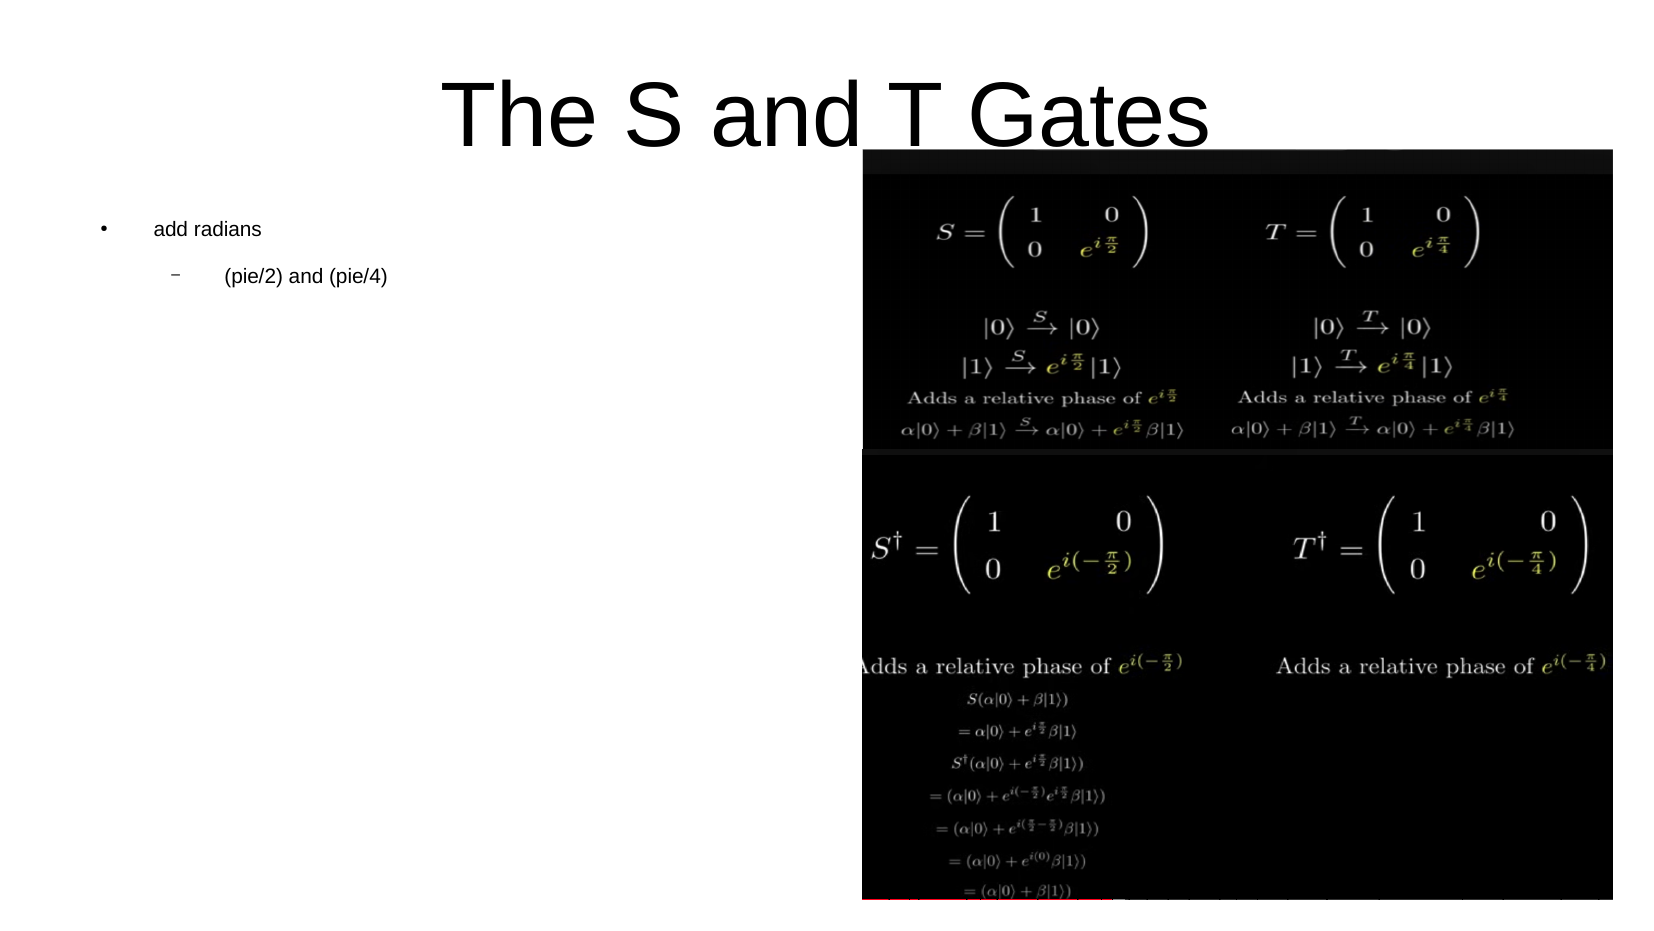

# The S and T Gates
add radians
(pie/2) and (pie/4)